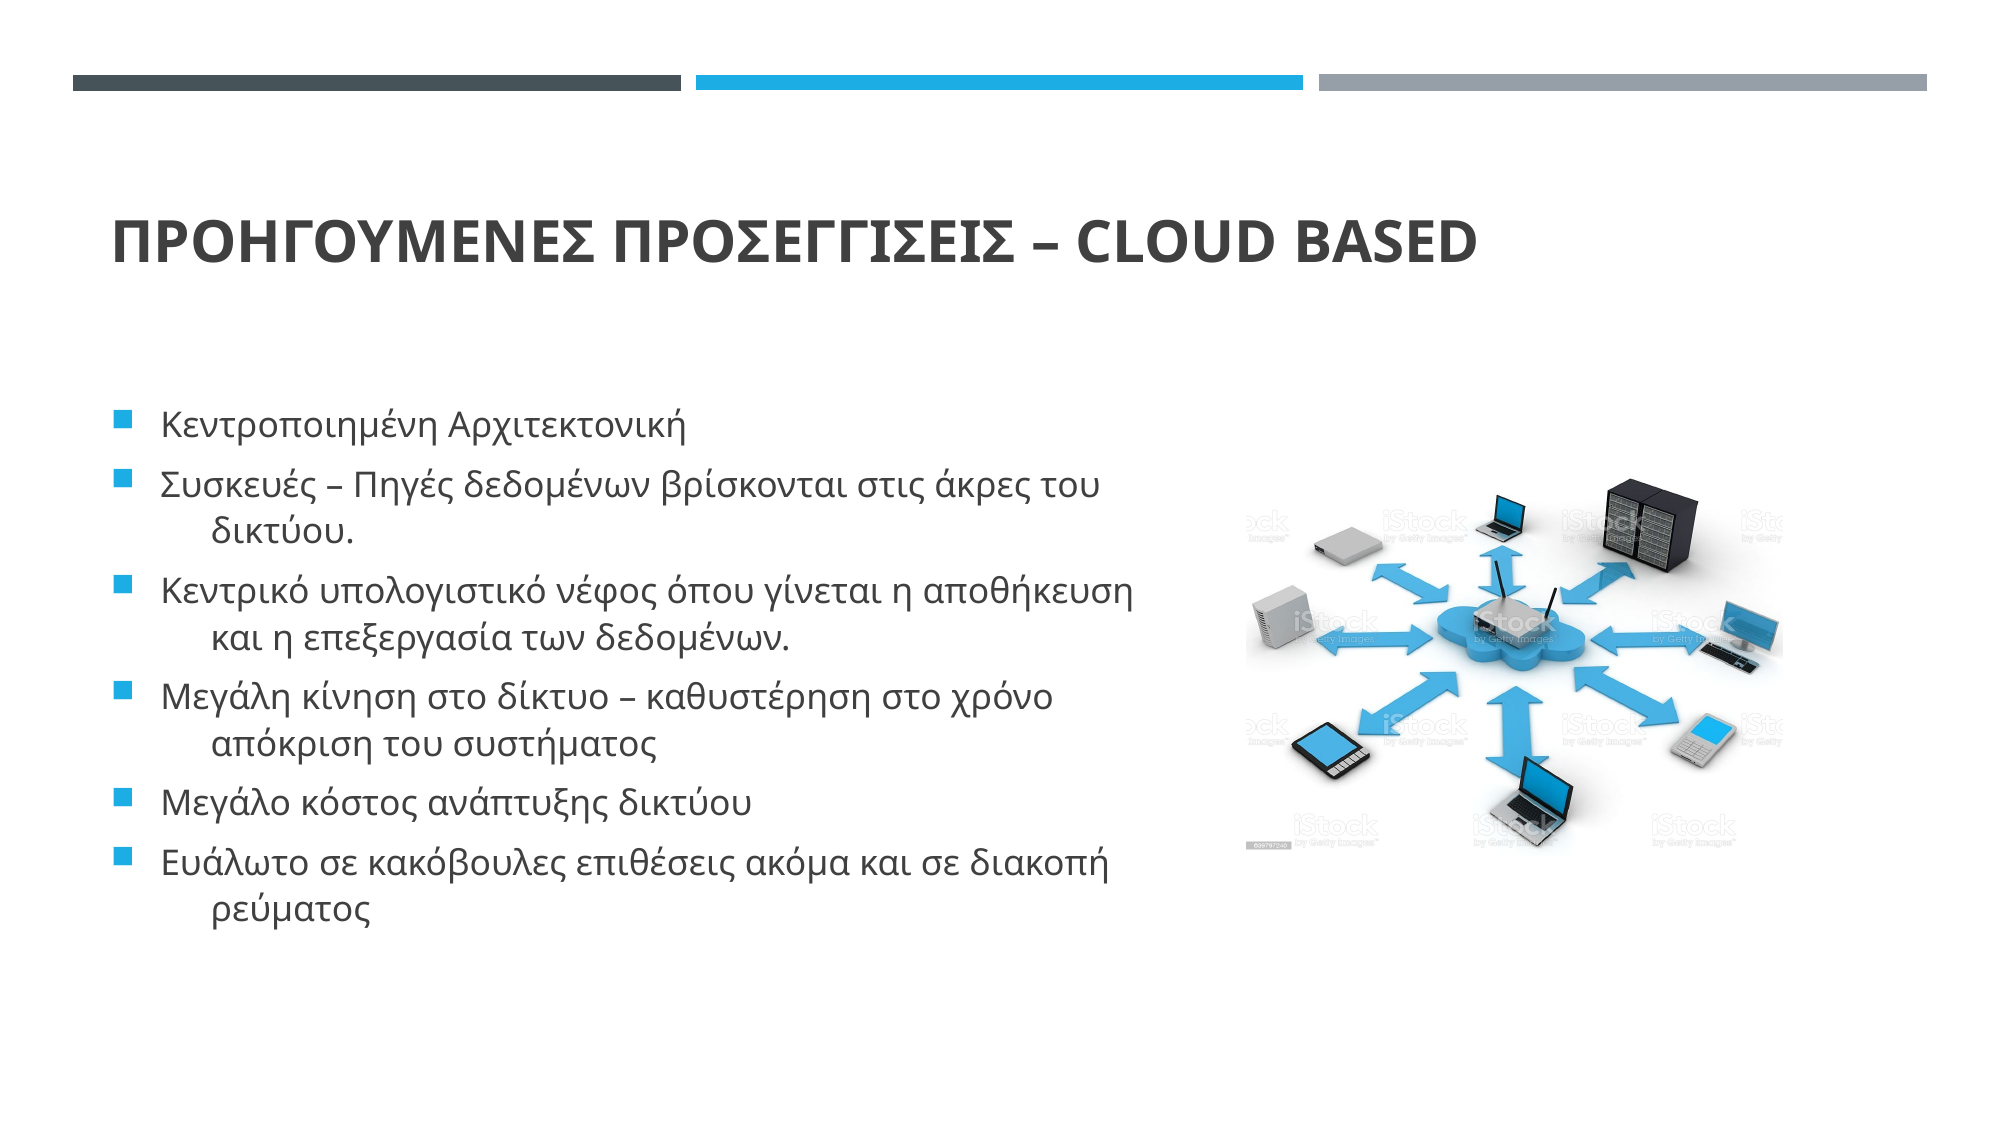

# Προηγουμενεσ προσεγγισεισ – CLOUD Based
Κεντροποιημένη Αρχιτεκτονική
Συσκευές – Πηγές δεδομένων βρίσκονται στις άκρες του δικτύου.
Κεντρικό υπολογιστικό νέφος όπου γίνεται η αποθήκευση και η επεξεργασία των δεδομένων.
Μεγάλη κίνηση στο δίκτυο – καθυστέρηση στο χρόνο απόκριση του συστήματος
Μεγάλο κόστος ανάπτυξης δικτύου
Ευάλωτο σε κακόβουλες επιθέσεις ακόμα και σε διακοπή ρεύματος